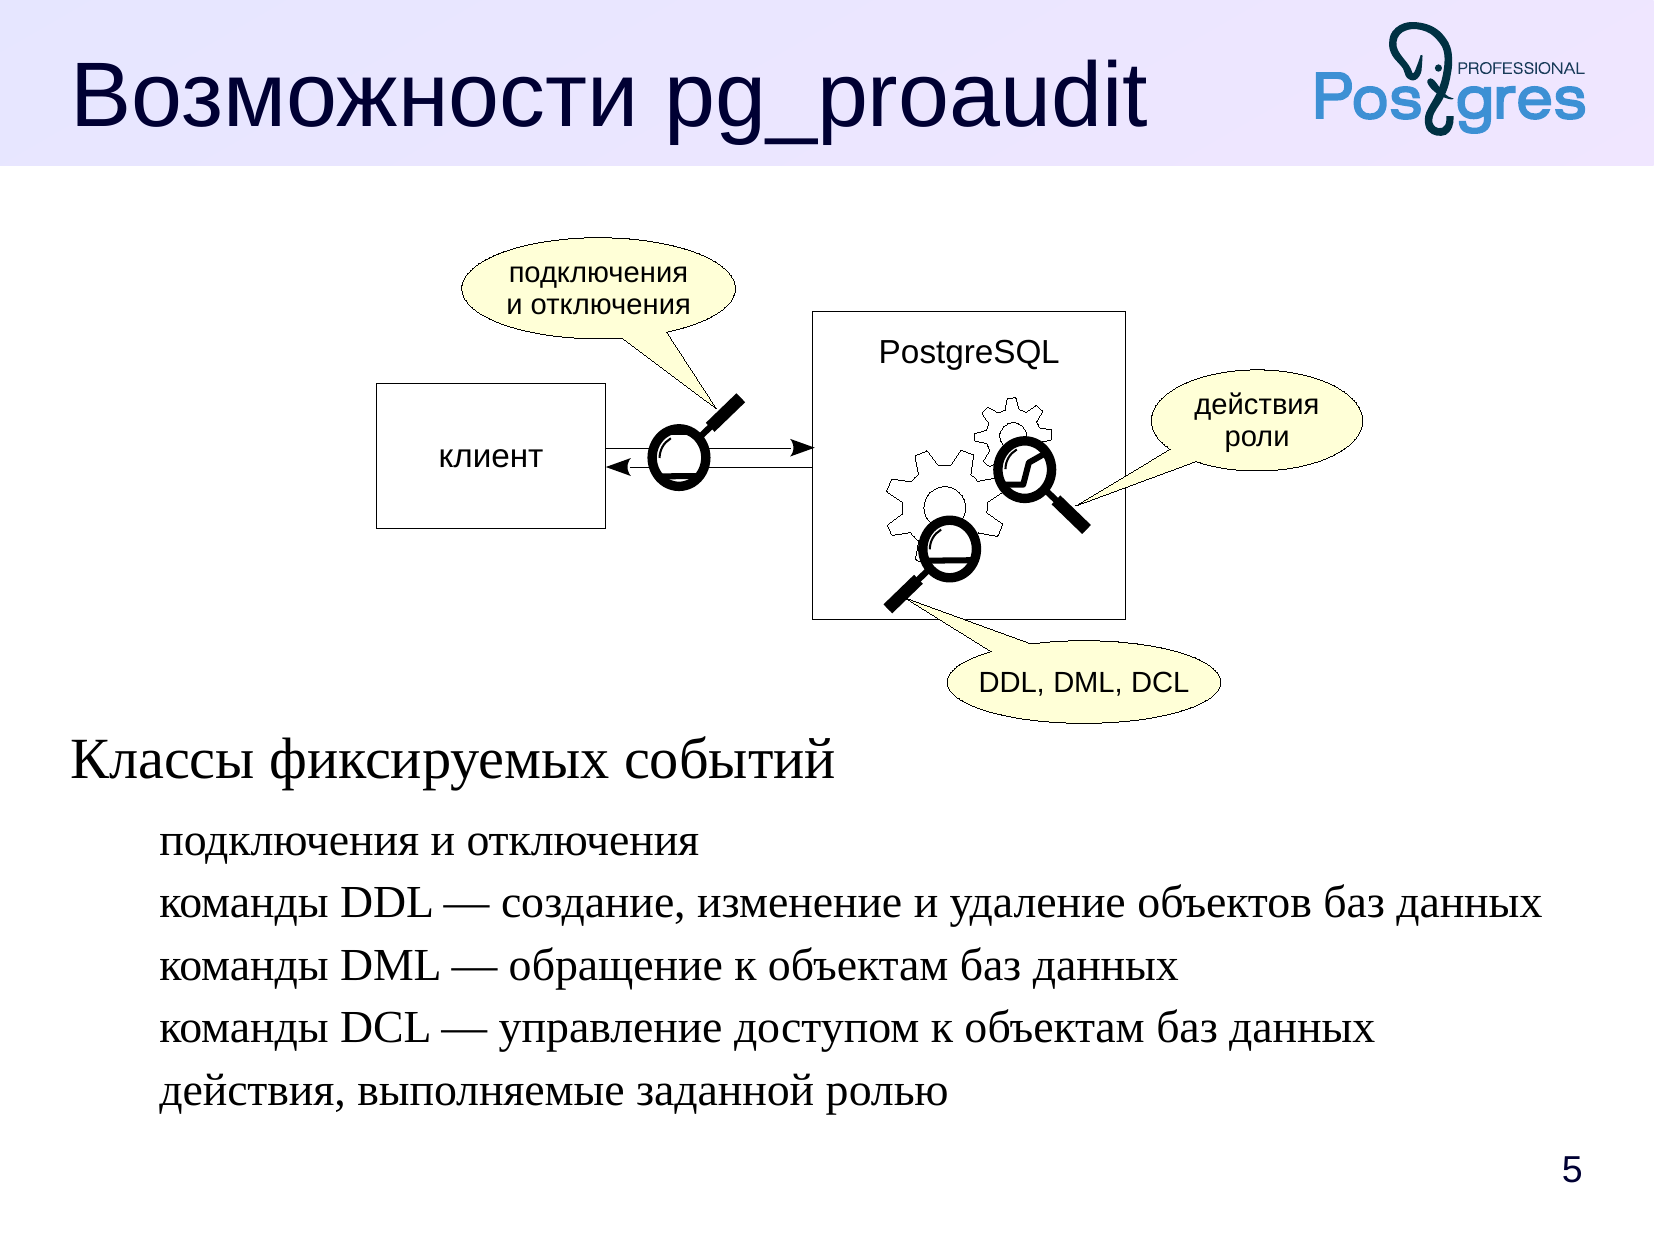

# Возможности pg_proaudit
подключения
и отключения
PostgreSQL
действия
роли
клиент
DDL, DML, DCL
Классы фиксируемых событий
подключения и отключения
команды DDL — создание, изменение и удаление объектов баз данных
команды DML — обращение к объектам баз данных
команды DCL — управление доступом к объектам баз данных
действия, выполняемые заданной ролью